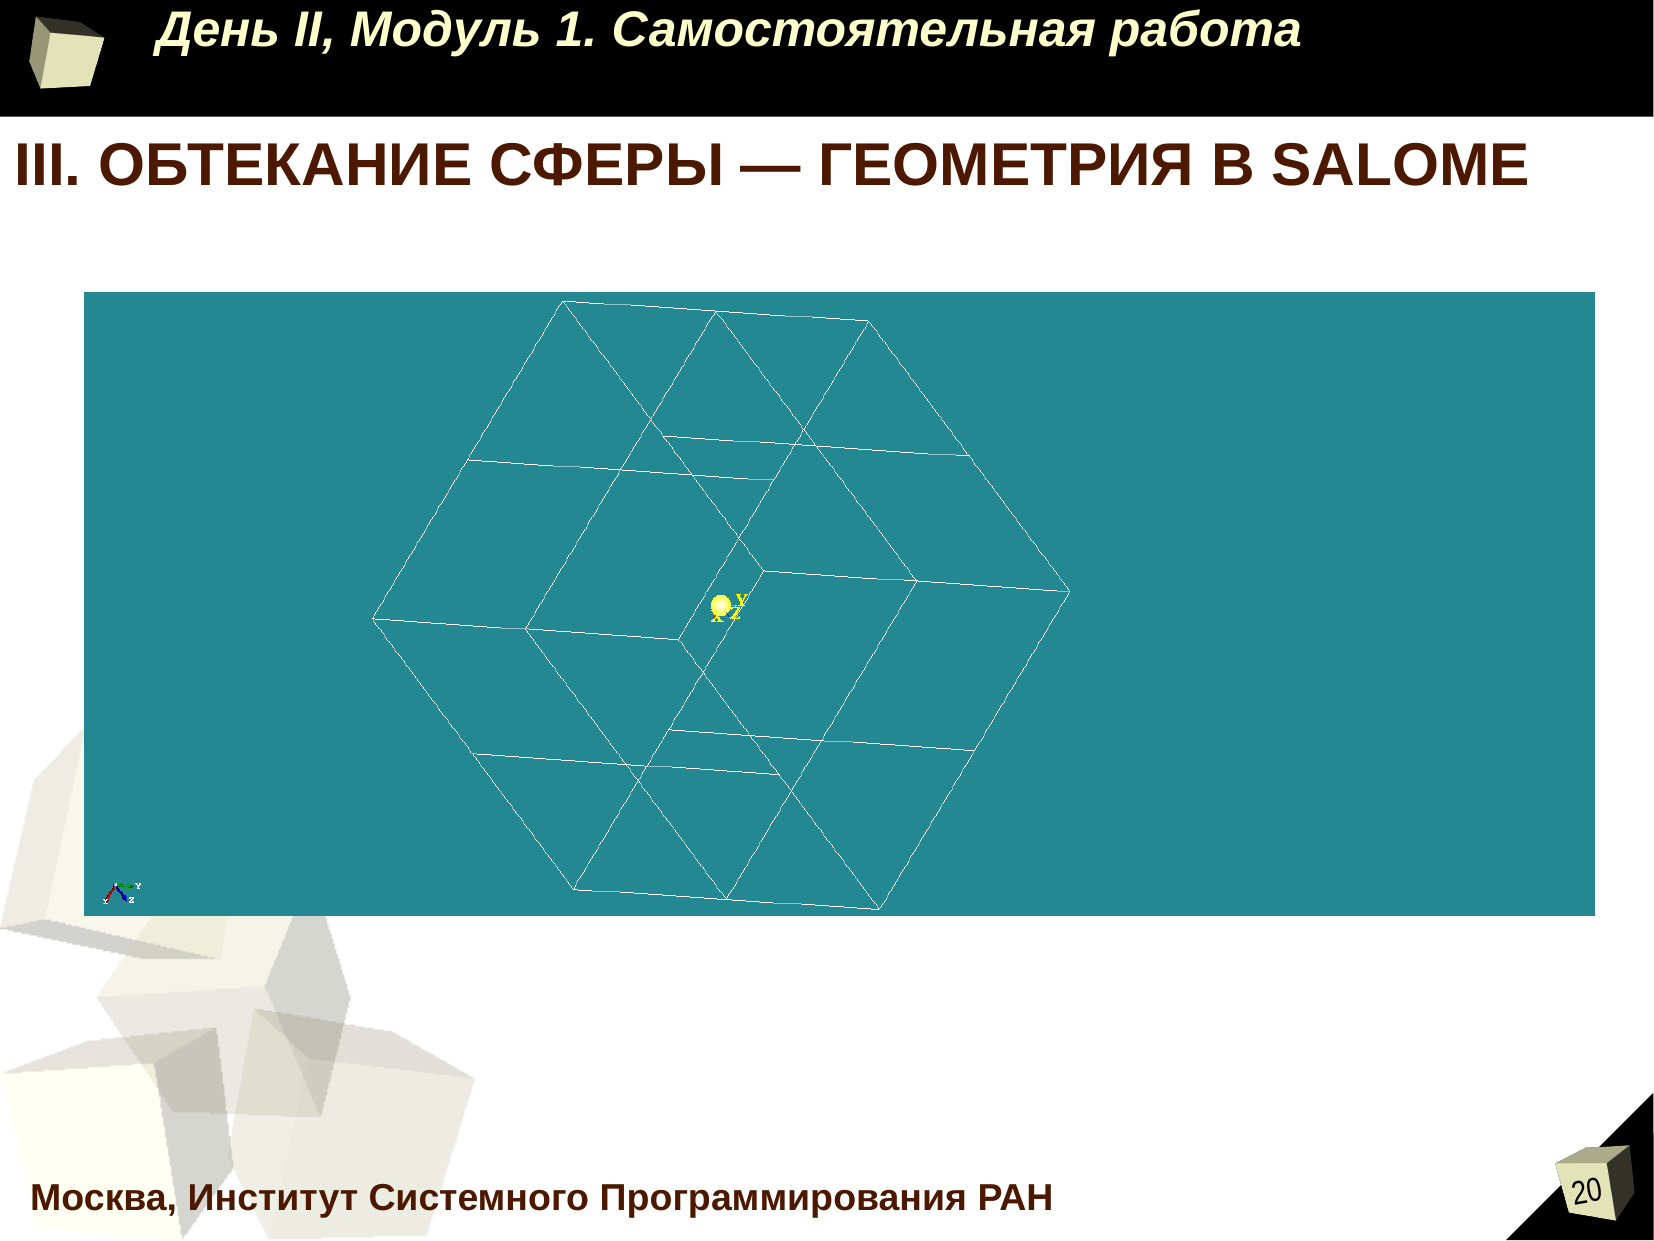

III. ОБТЕКАНИЕ СФЕРЫ — ГЕОМЕТРИЯ В SALOME